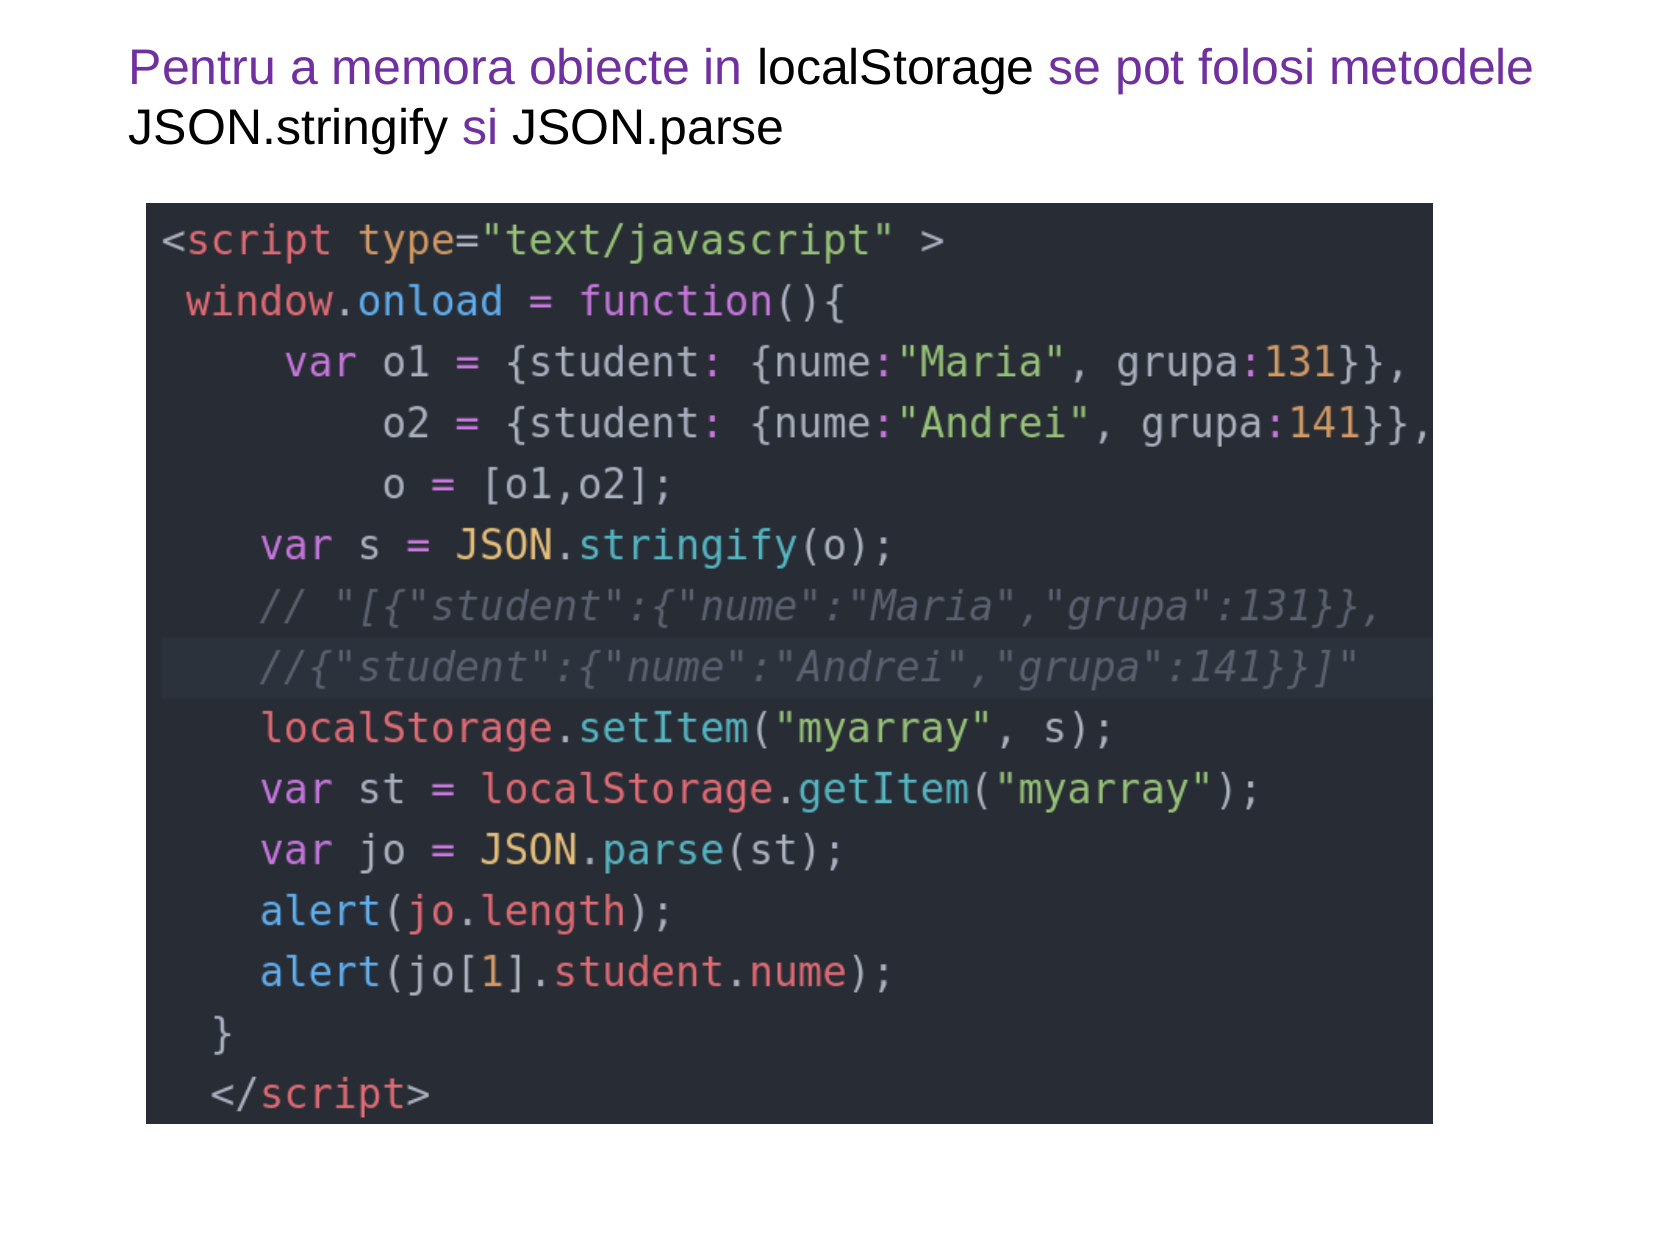

Pentru a memora obiecte in localStorage se pot folosi metodele
JSON.stringify si JSON.parse